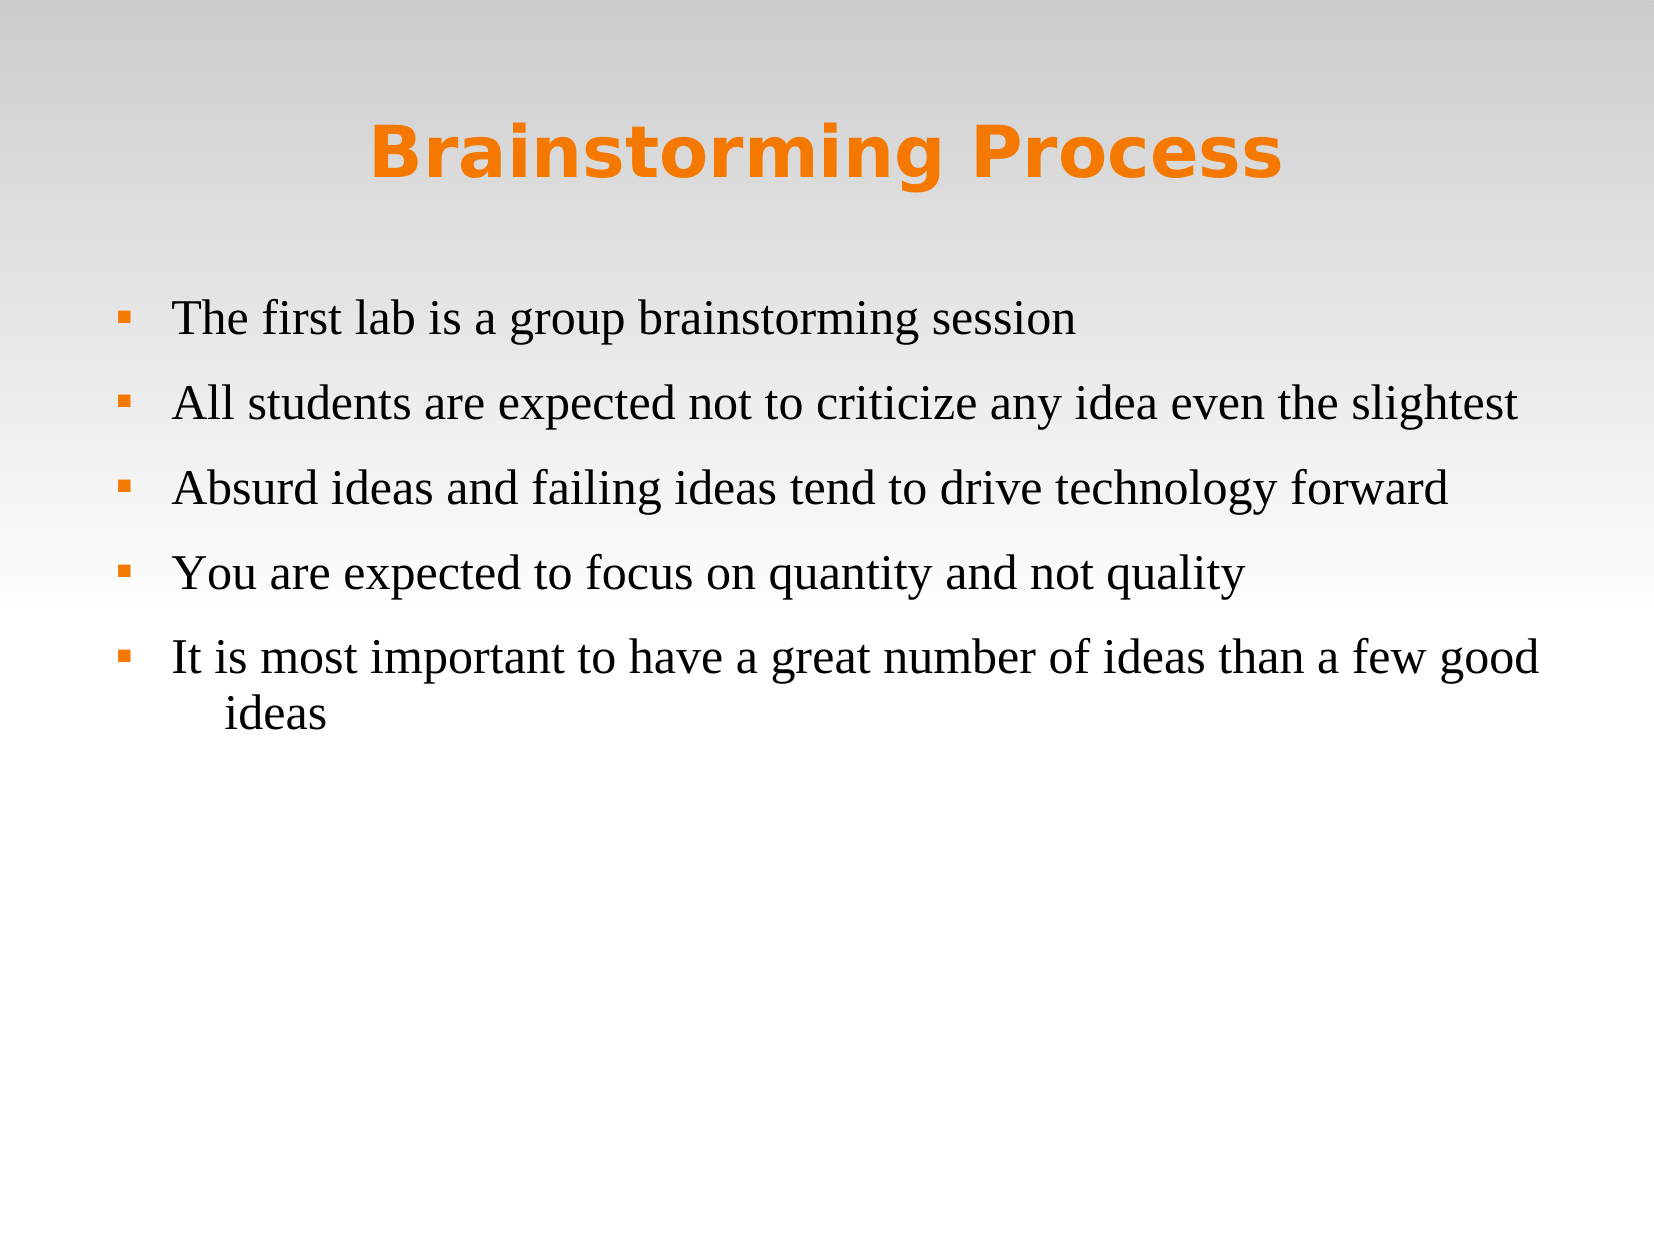

# Brainstorming Process
The first lab is a group brainstorming session
All students are expected not to criticize any idea even the slightest
Absurd ideas and failing ideas tend to drive technology forward
You are expected to focus on quantity and not quality
It is most important to have a great number of ideas than a few good ideas